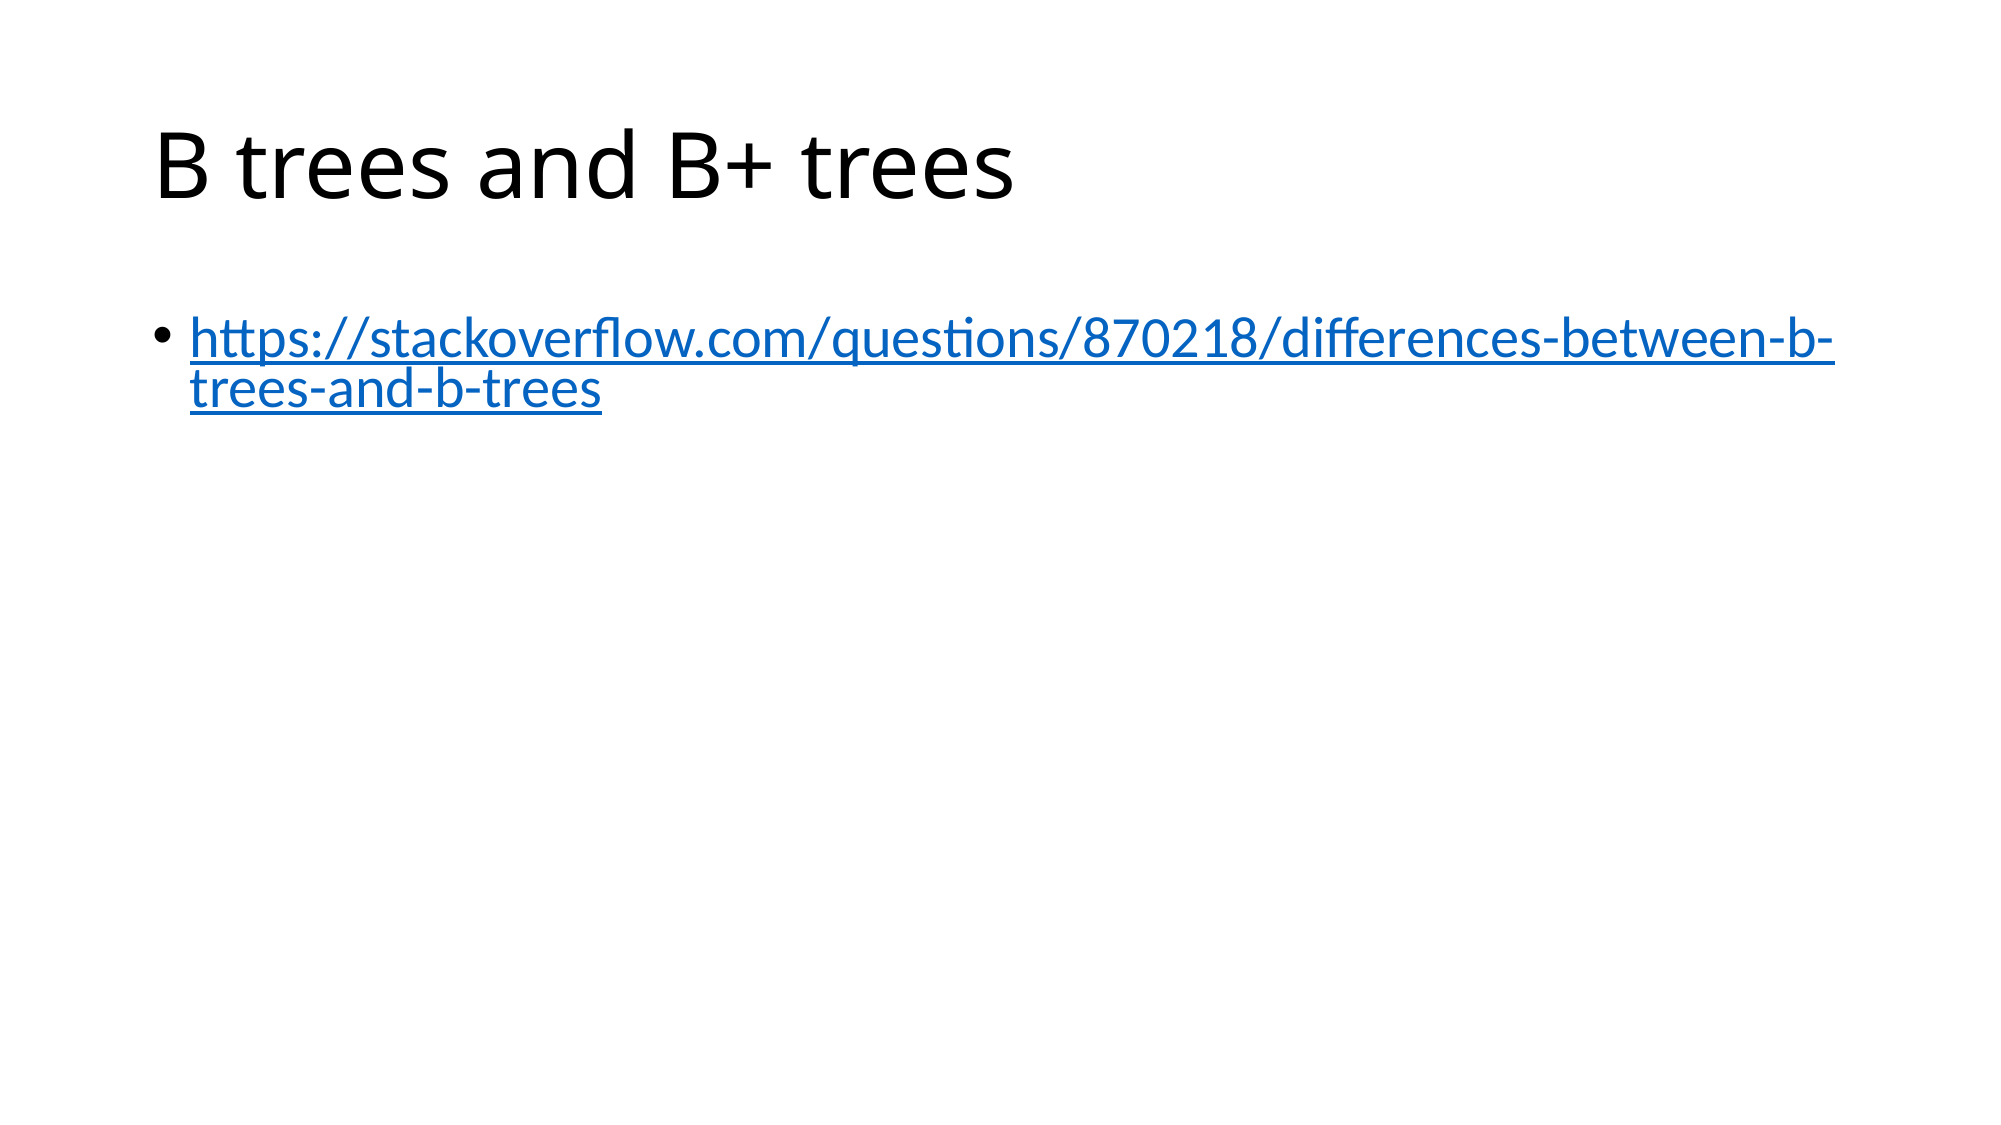

# B trees and B+ trees
https://stackoverflow.com/questions/870218/differences-between-b-trees-and-b-trees